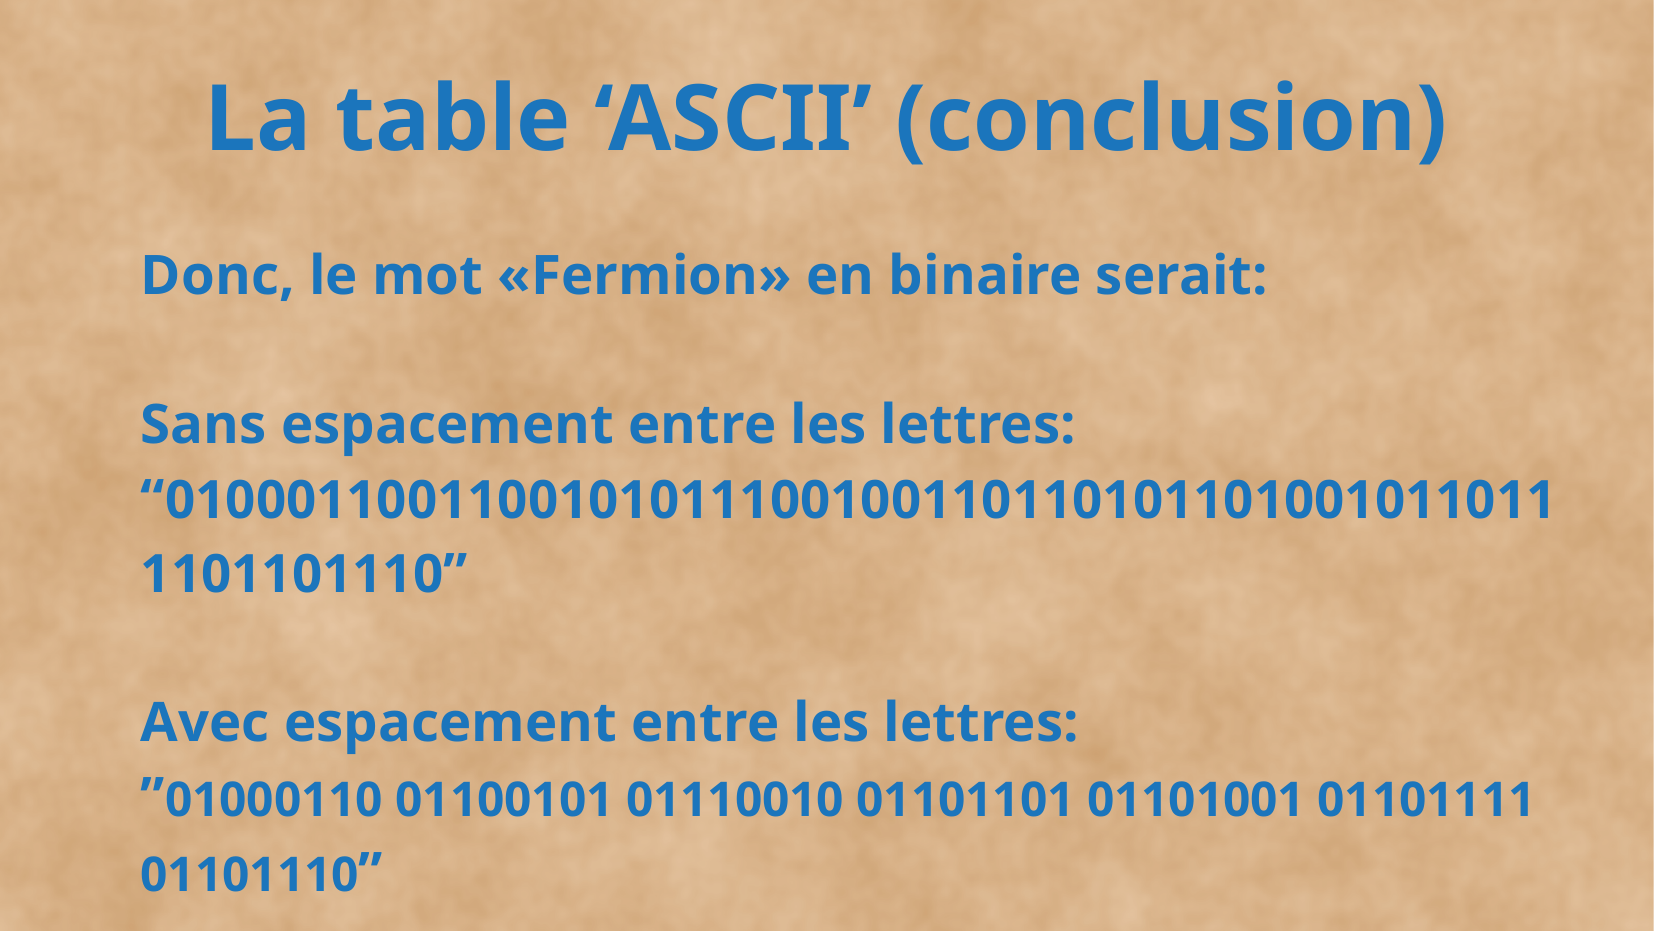

# La table ‘ASCII’ (conclusion)
Donc, le mot «Fermion» en binaire serait:
Sans espacement entre les lettres: “01000110011001010111001001101101011010010110111101101110”
Avec espacement entre les lettres:
”01000110 01100101 01110010 01101101 01101001 01101111 01101110”